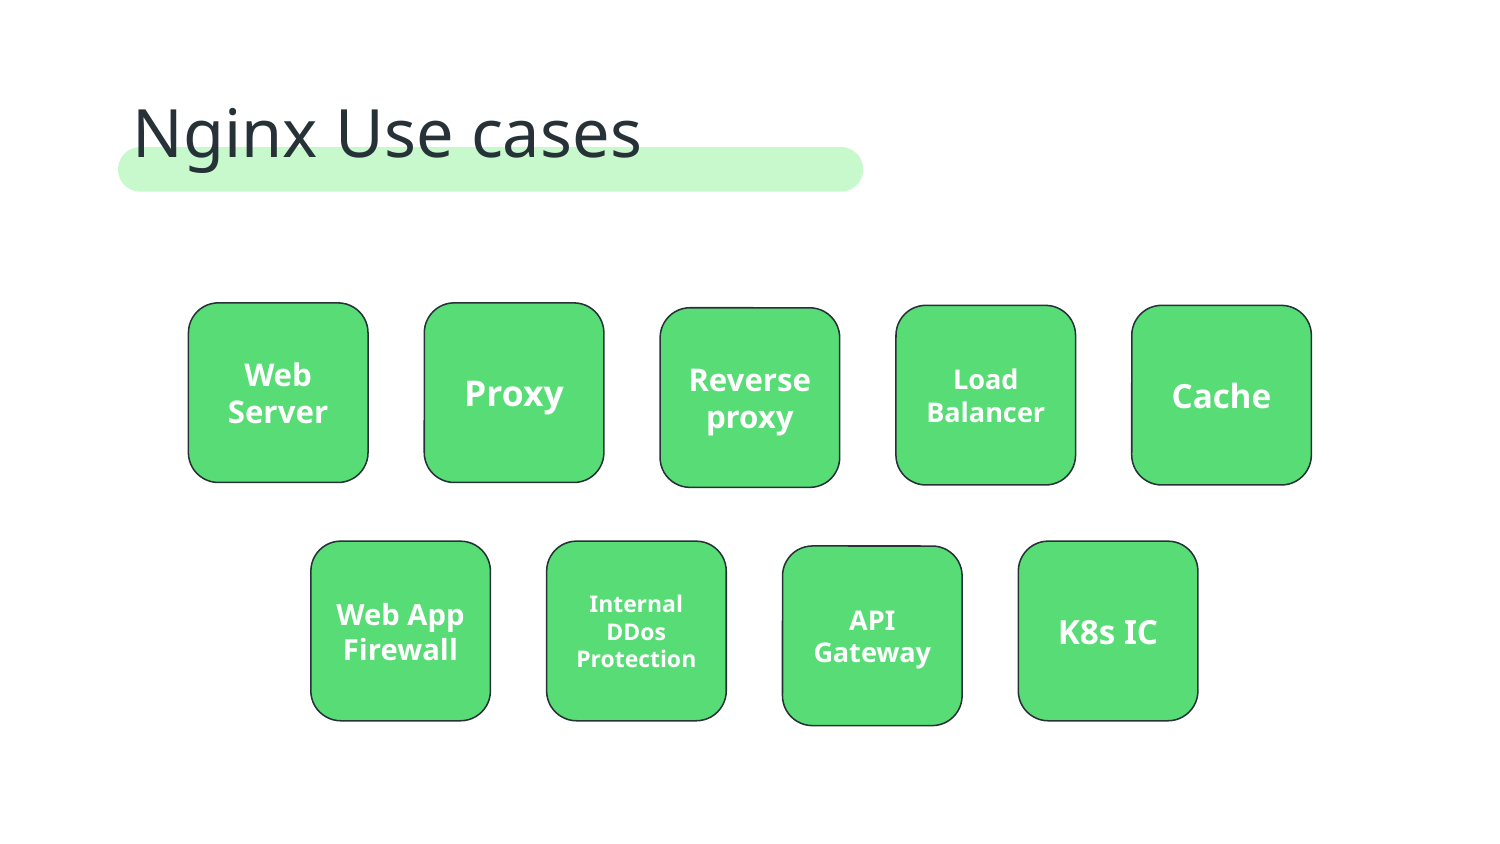

Nginx Use cases
Web Server
Proxy
Load
Balancer
Cache
Reverse proxy
Web App
Firewall
Internal DDos Protection
K8s IC
API Gateway